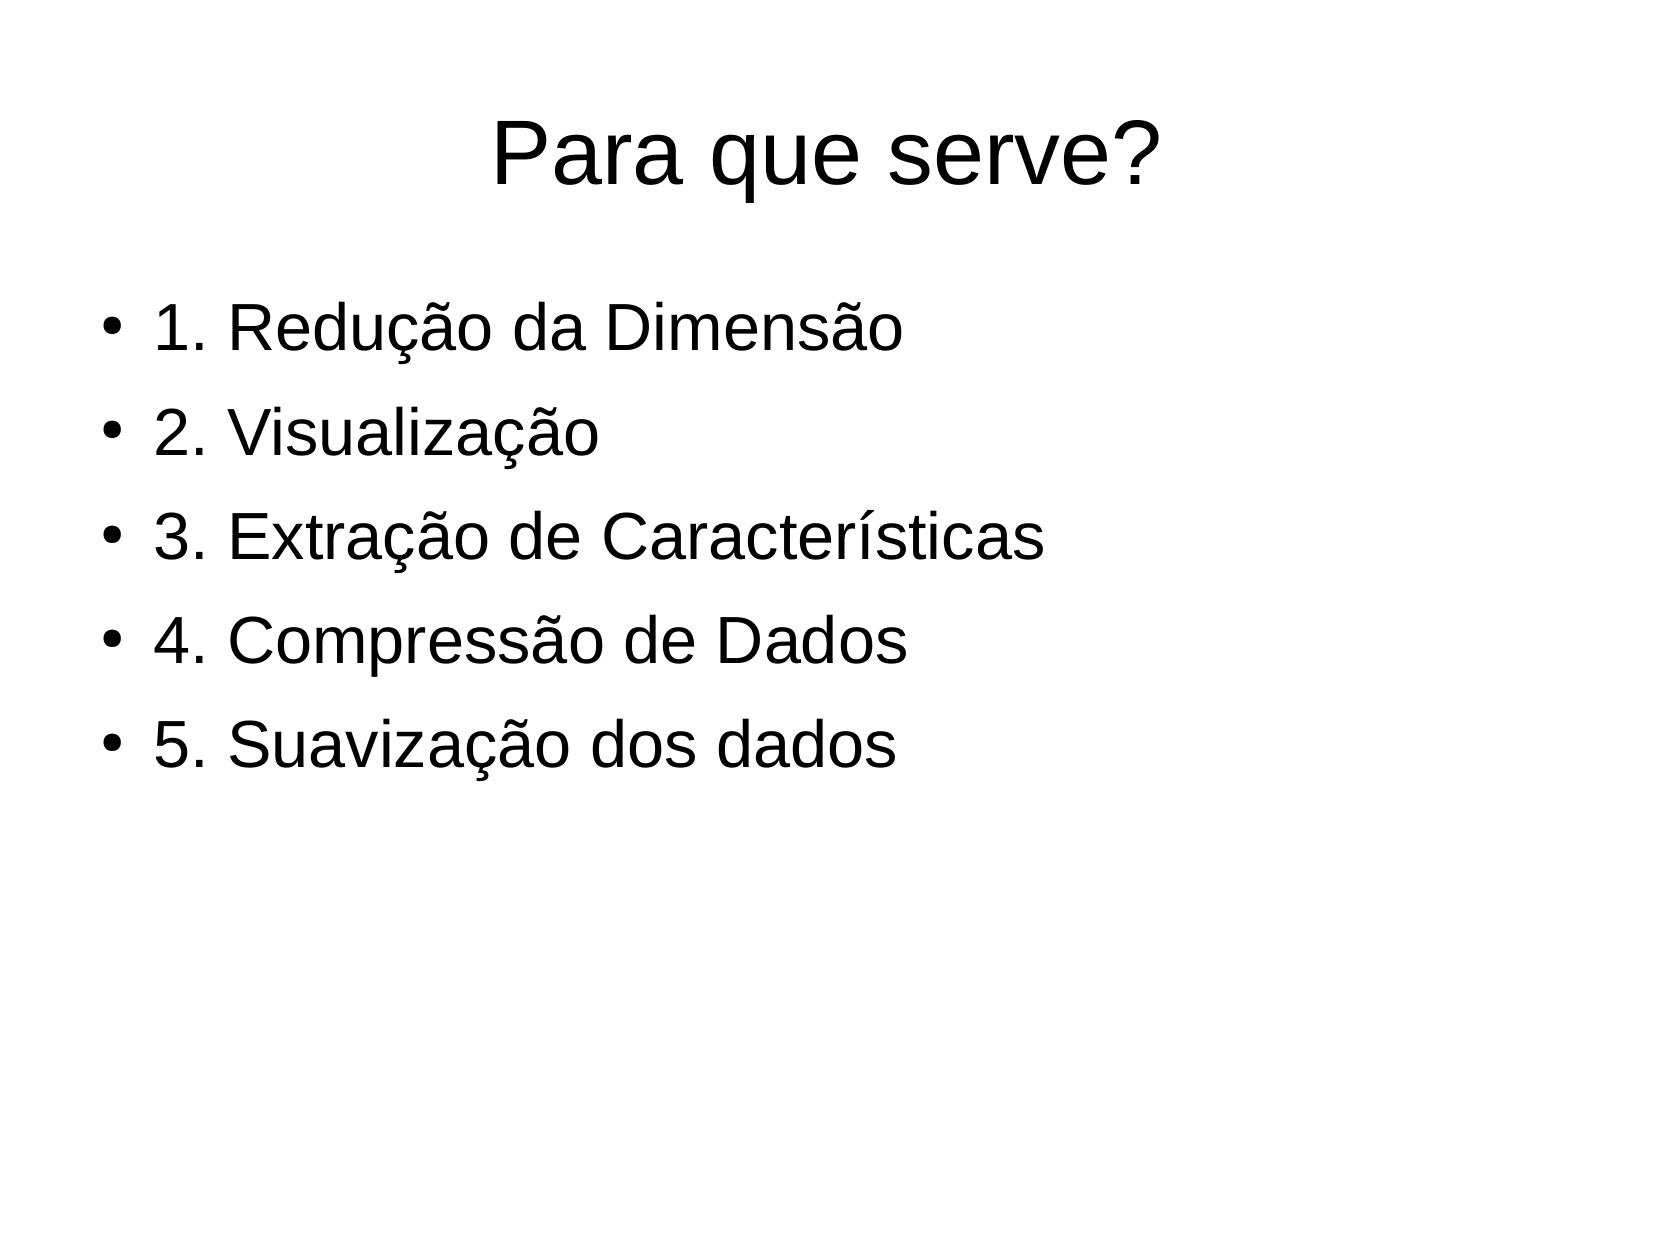

# Para que serve?
1. Redução da Dimensão
2. Visualização
3. Extração de Características
4. Compressão de Dados
5. Suavização dos dados